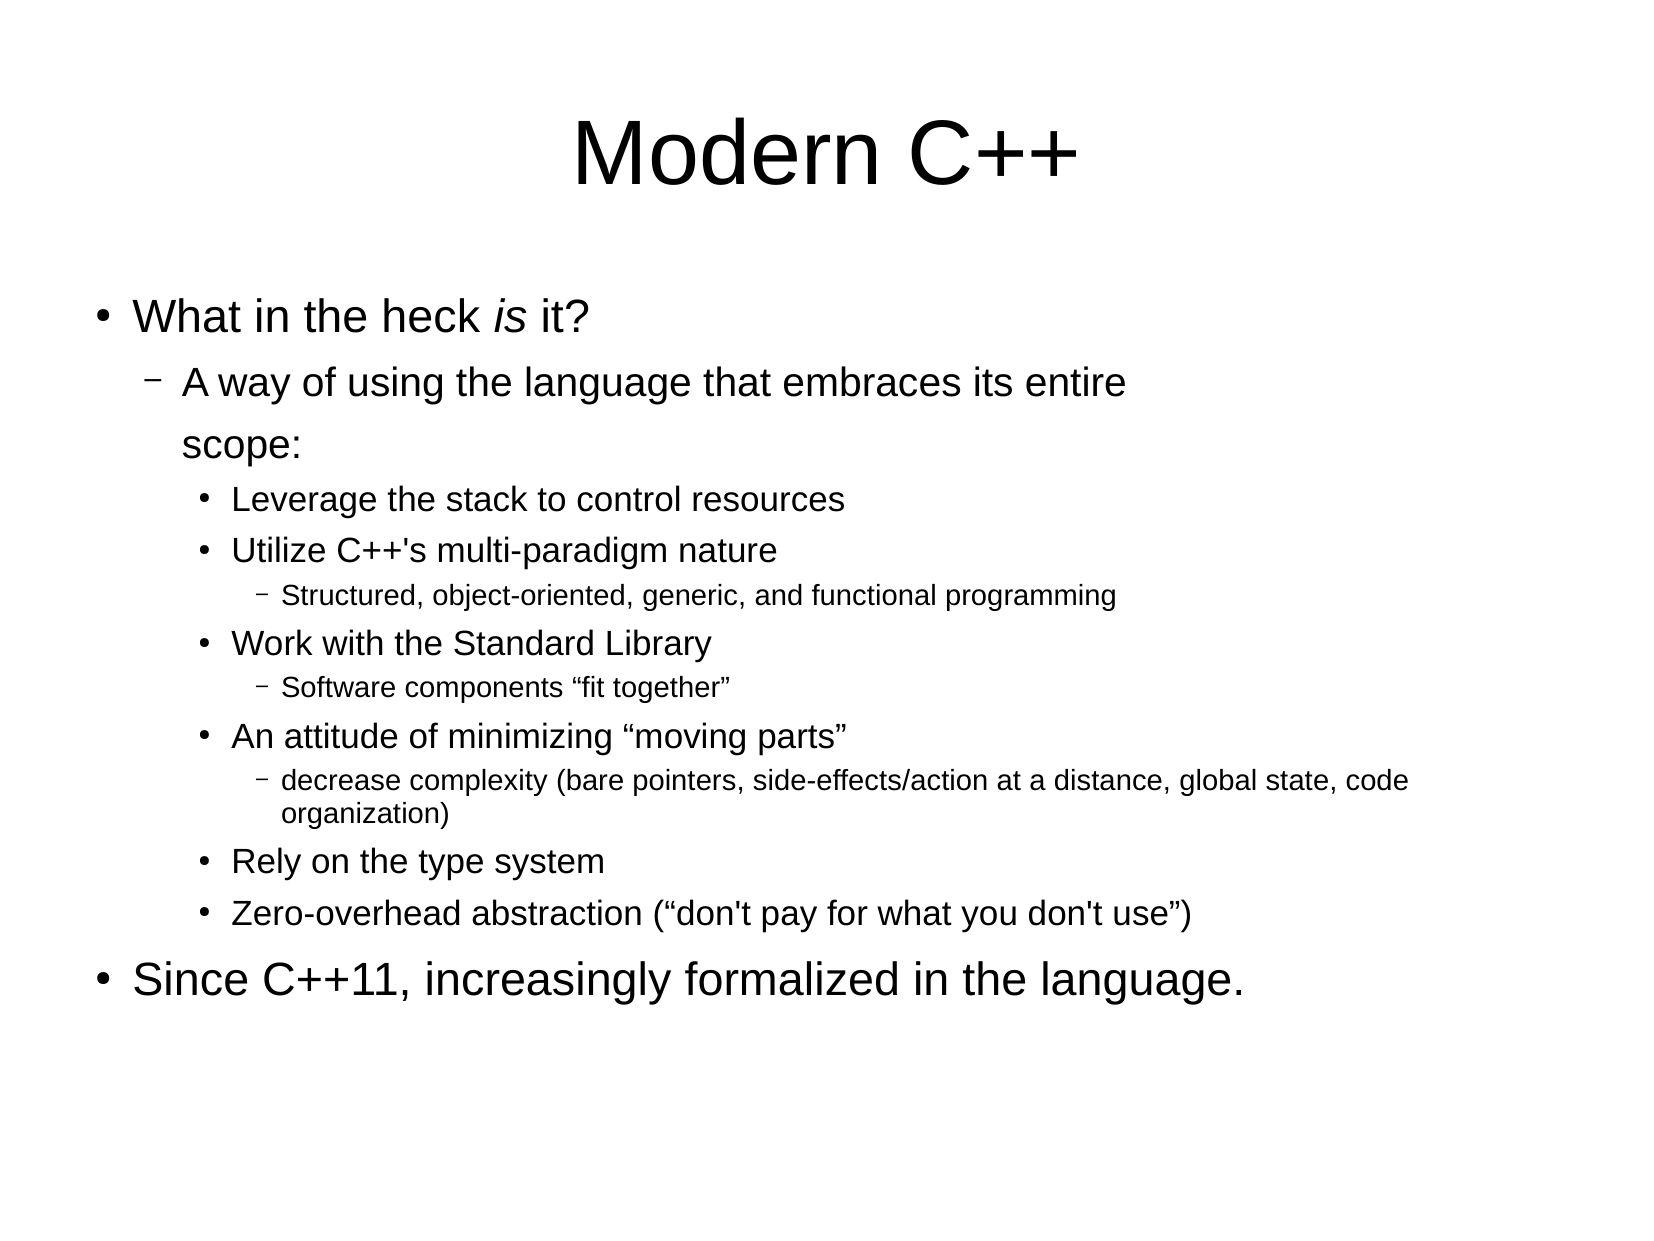

# Modern C++
What in the heck is it?
A way of using the language that embraces its entire
scope:
Leverage the stack to control resources
Utilize C++'s multi-paradigm nature
Structured, object-oriented, generic, and functional programming
Work with the Standard Library
Software components “fit together”
An attitude of minimizing “moving parts”
decrease complexity (bare pointers, side-effects/action at a distance, global state, code organization)
Rely on the type system
Zero-overhead abstraction (“don't pay for what you don't use”)
Since C++11, increasingly formalized in the language.